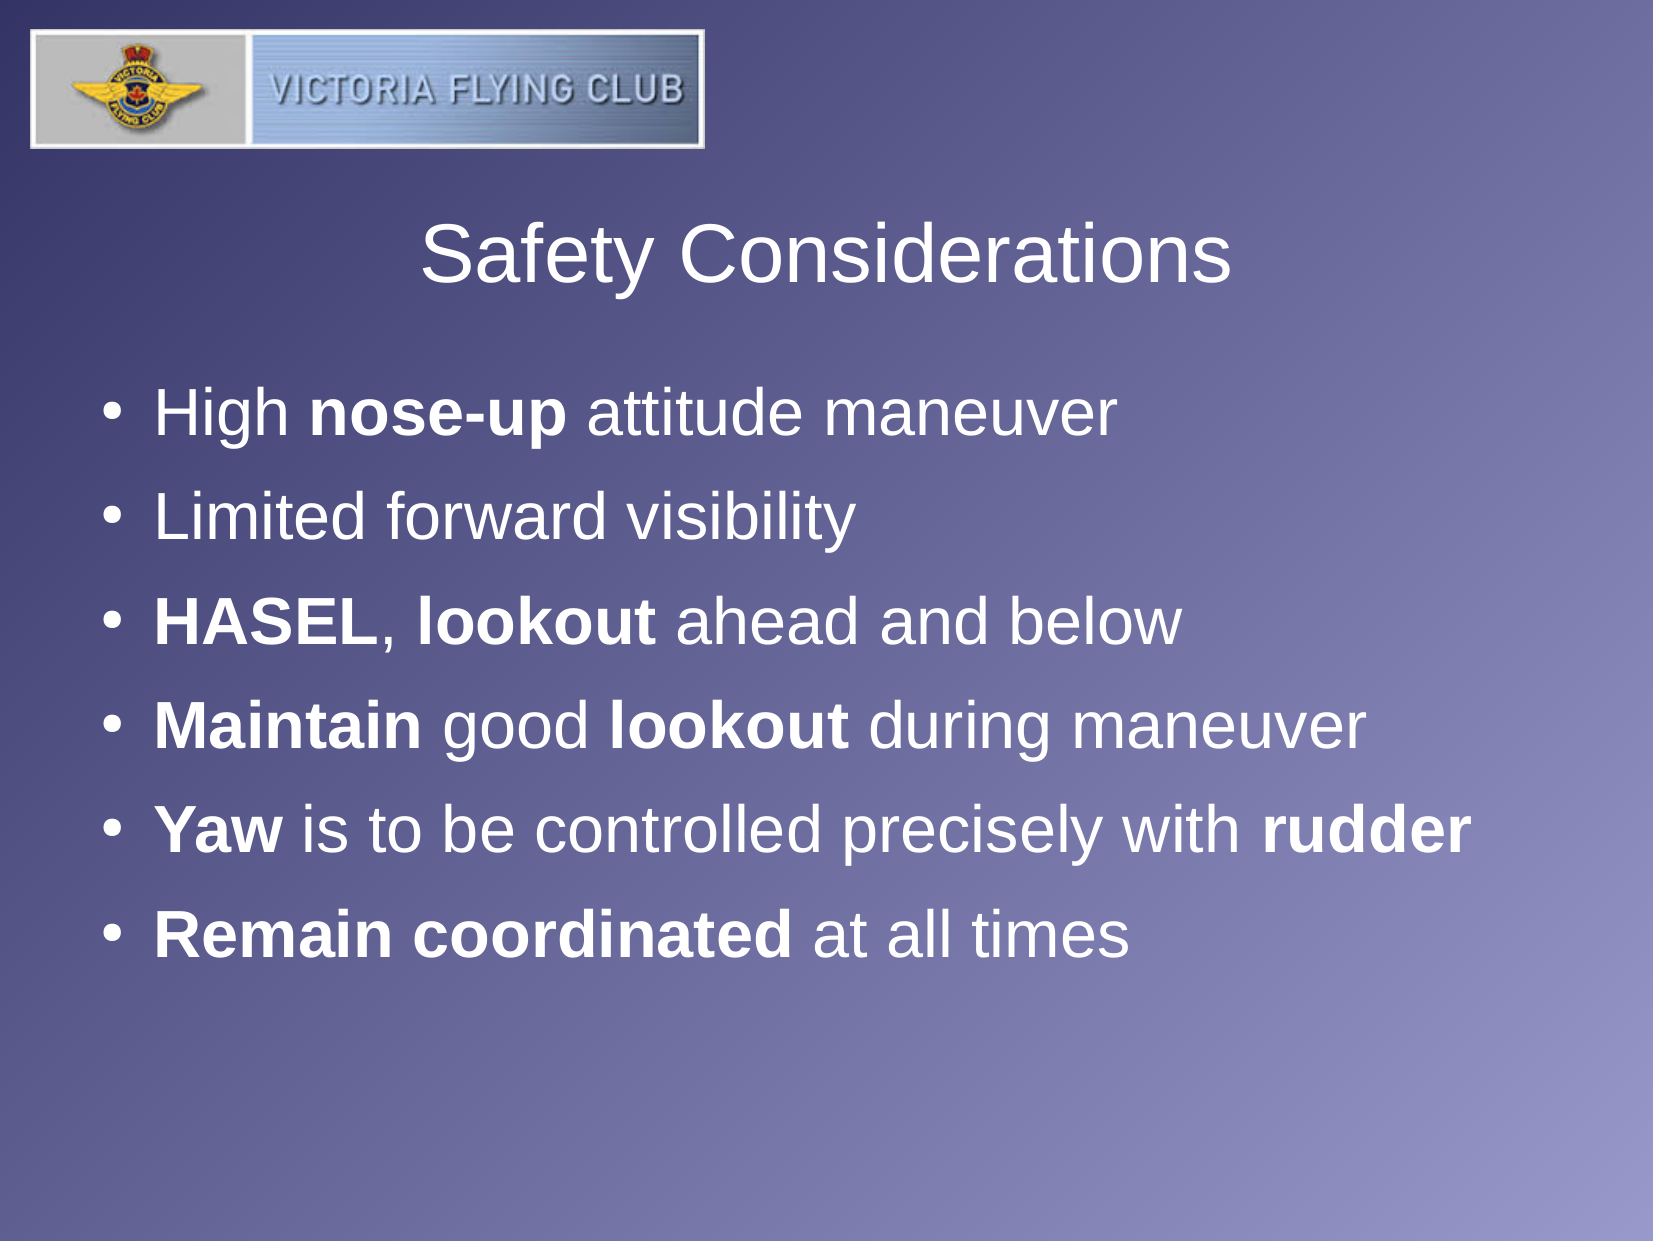

# Safety Considerations
High nose-up attitude maneuver
Limited forward visibility
HASEL, lookout ahead and below
Maintain good lookout during maneuver
Yaw is to be controlled precisely with rudder
Remain coordinated at all times